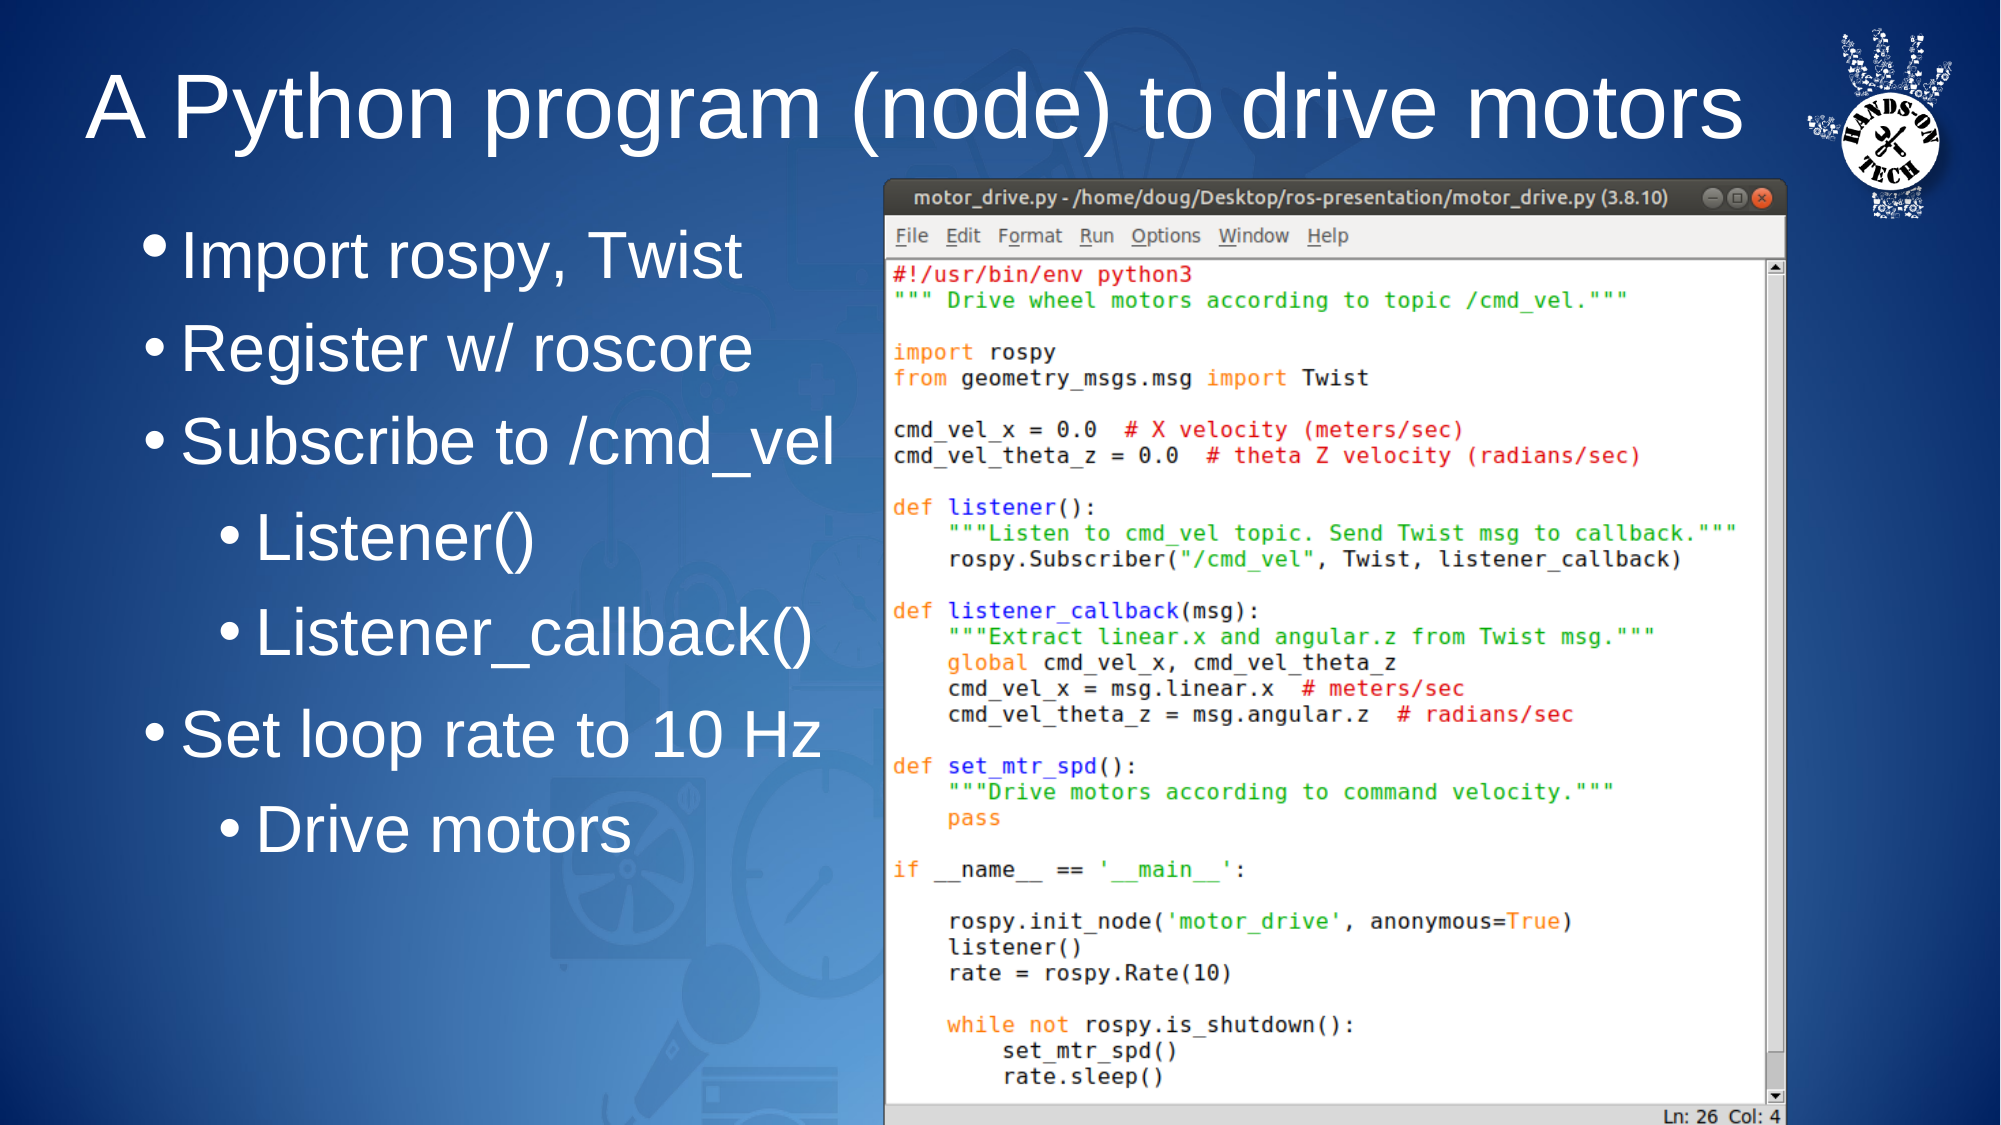

A Python program (node) to drive motors
Import rospy, Twist
Register w/ roscore
Subscribe to /cmd_vel
Listener()
Listener_callback()
Set loop rate to 10 Hz
Drive motors